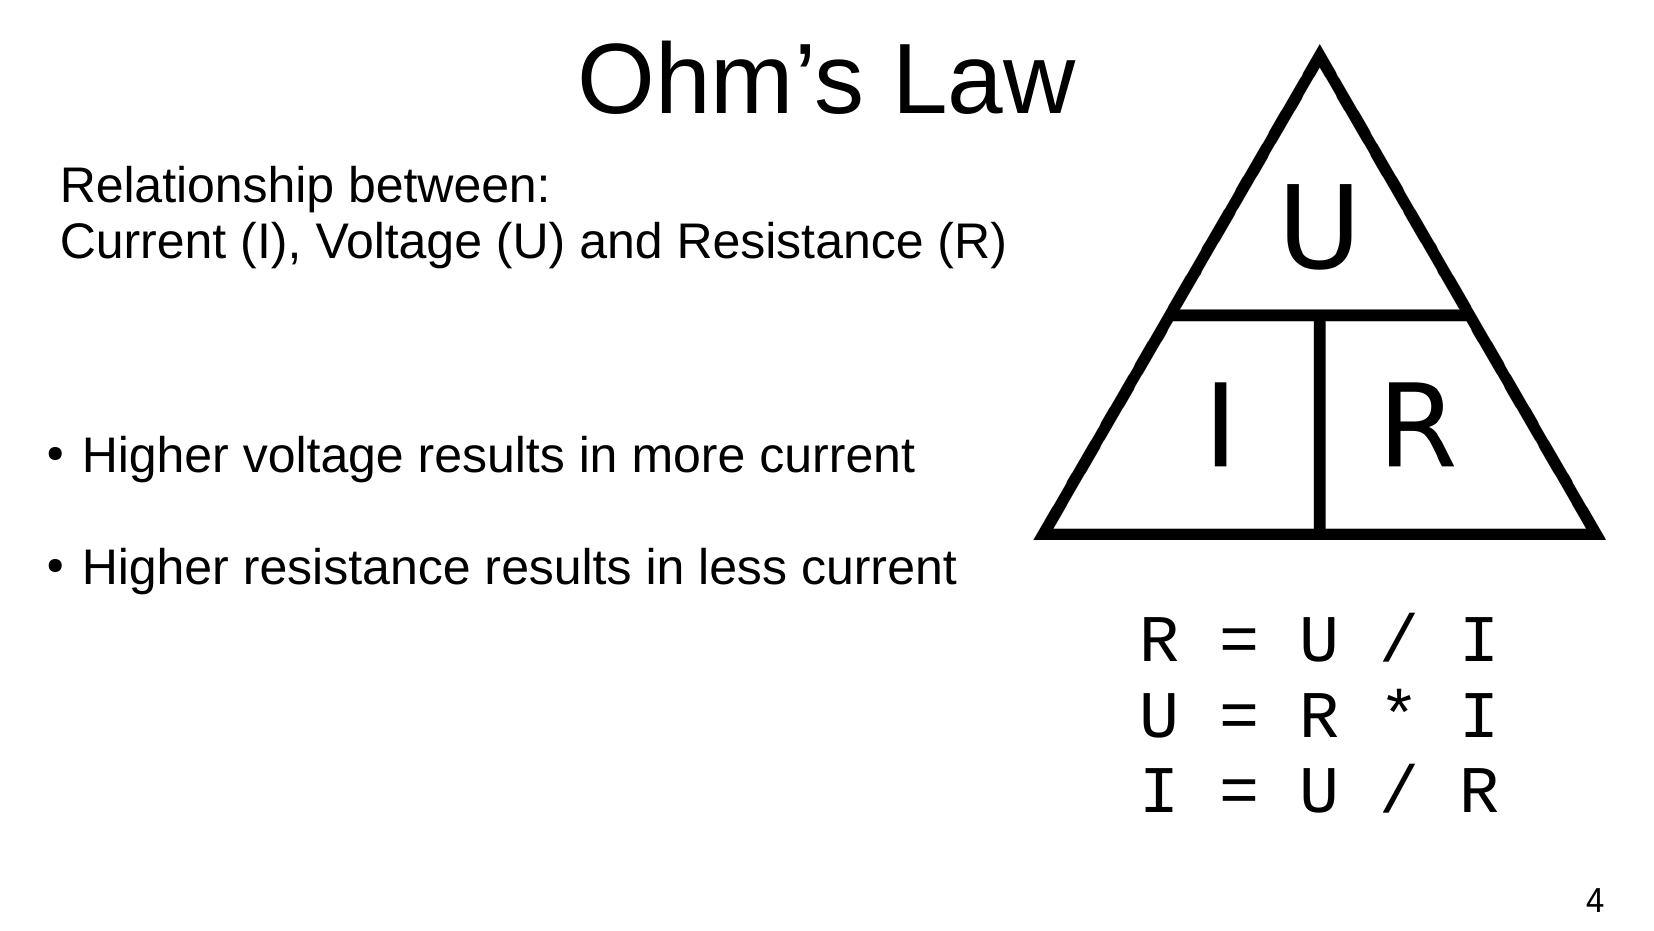

# Ohm’s Law
Relationship between:
Current (I), Voltage (U) and Resistance (R)
Higher voltage results in more current
Higher resistance results in less current
R = U / I
U = R * I
I = U / R